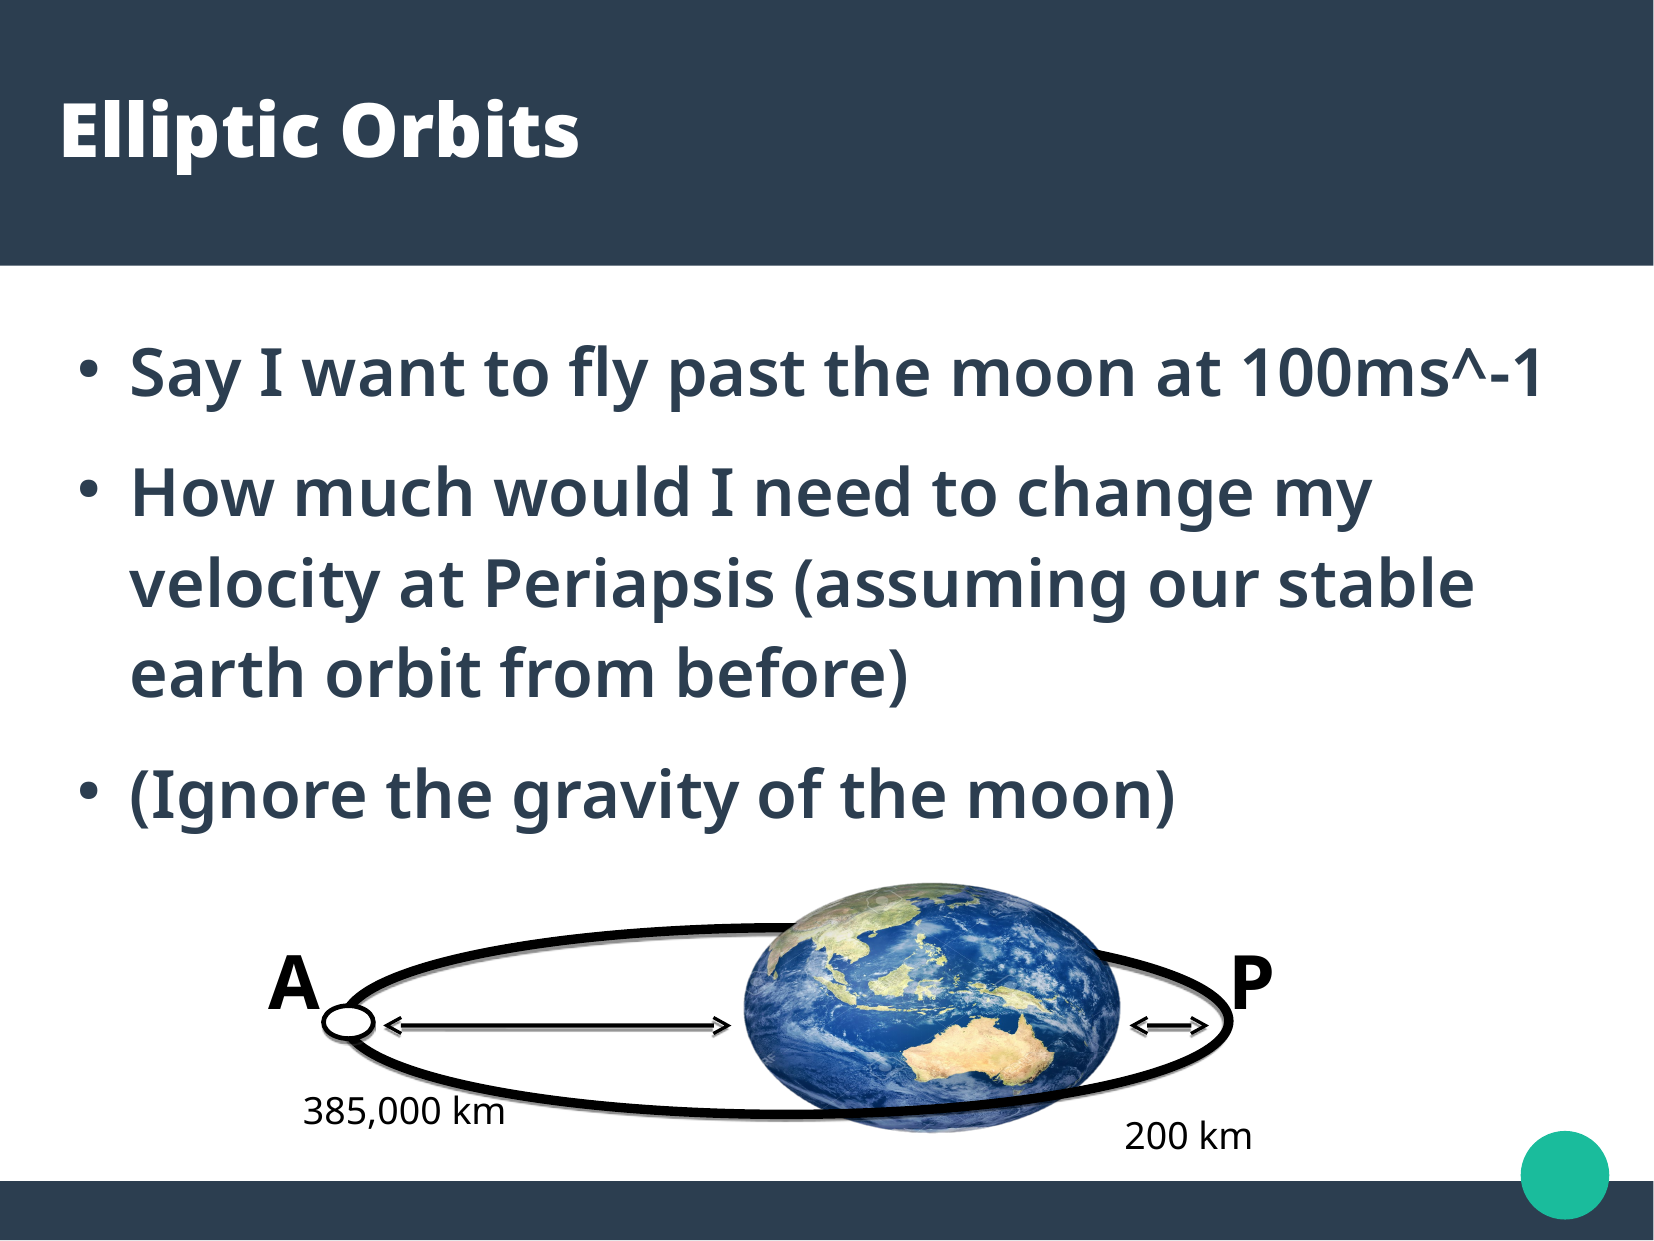

# Elliptic Orbits
Say I want to fly past the moon at 100ms^-1
How much would I need to change my velocity at Periapsis (assuming our stable earth orbit from before)
(Ignore the gravity of the moon)
A
P
385,000 km
200 km